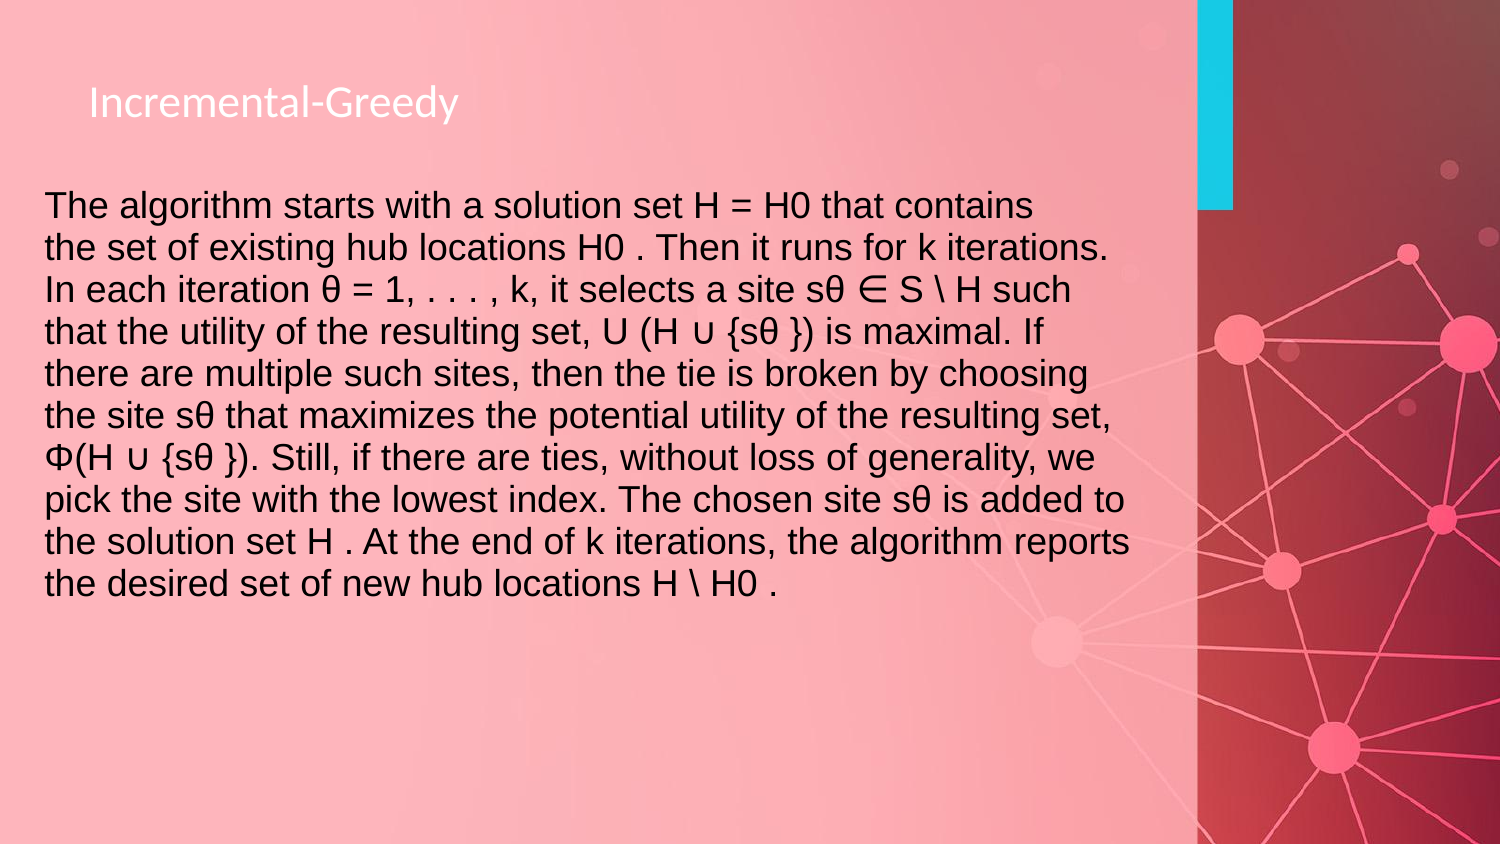

# Incremental-Greedy
The algorithm starts with a solution set H = H0 that contains
the set of existing hub locations H0 . Then it runs for k iterations.
In each iteration θ = 1, . . . , k, it selects a site sθ ∈ S \ H such that the utility of the resulting set, U (H ∪ {sθ }) is maximal. If there are multiple such sites, then the tie is broken by choosing the site sθ that maximizes the potential utility of the resulting set, Φ(H ∪ {sθ }). Still, if there are ties, without loss of generality, we pick the site with the lowest index. The chosen site sθ is added to the solution set H . At the end of k iterations, the algorithm reports the desired set of new hub locations H \ H0 .